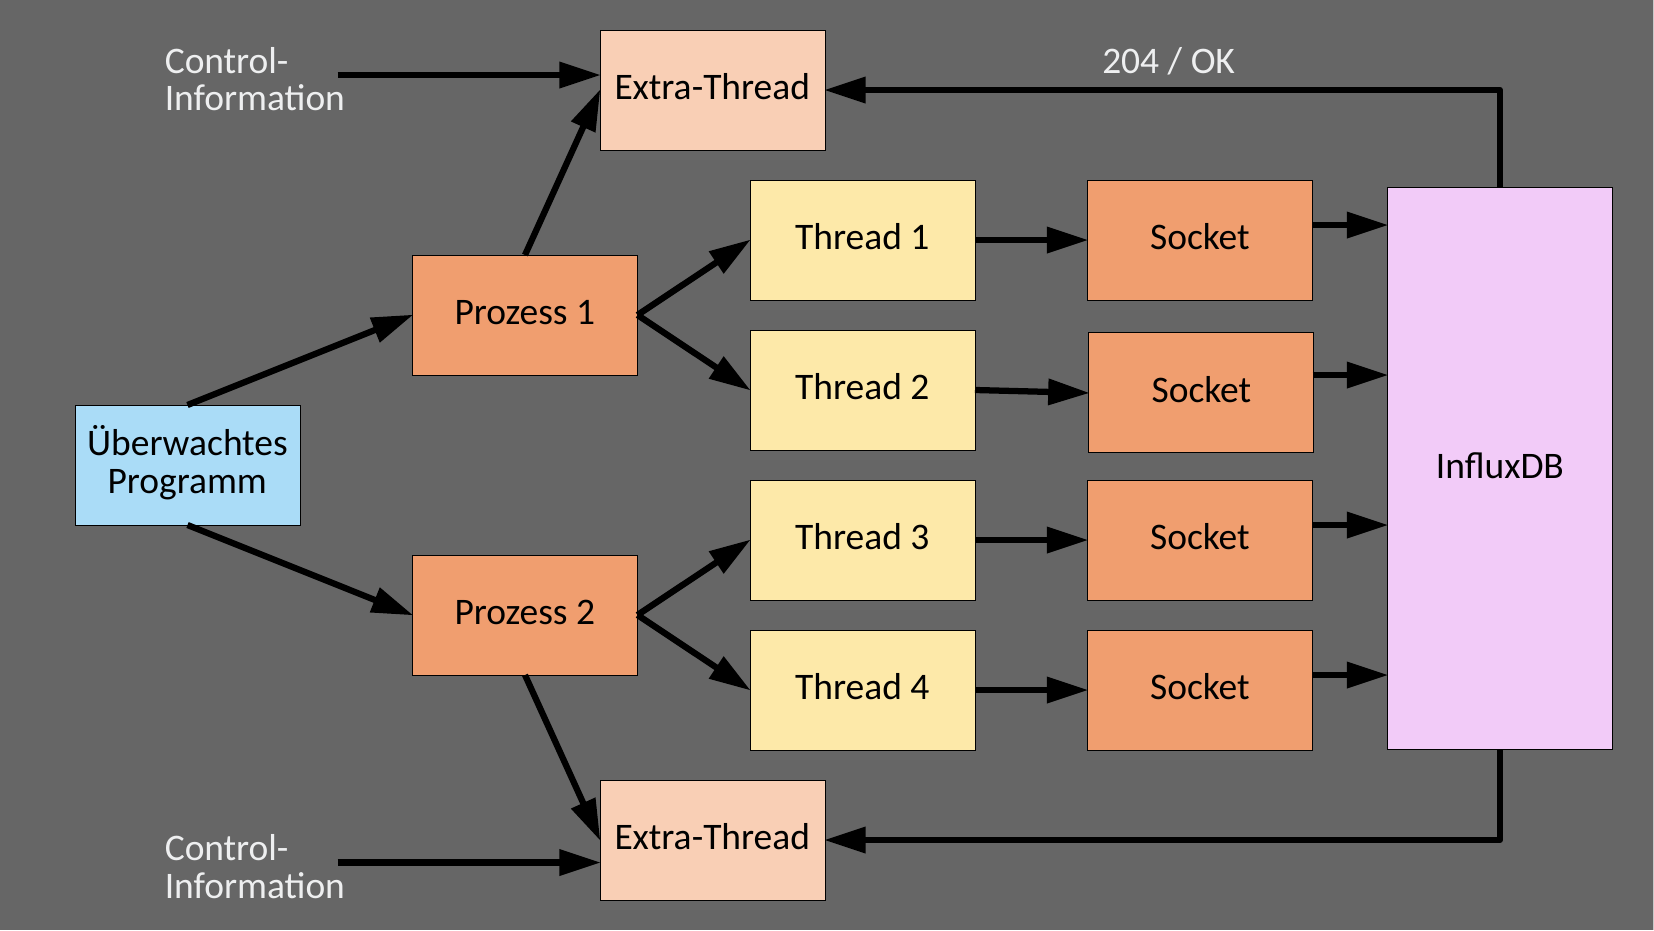

Extra-Thread
Control-Information
204 / OK
Thread 1
Socket
InfluxDB
Prozess 1
Thread 2
Socket
Überwachtes
Programm
Thread 3
Socket
Prozess 2
Thread 4
Socket
Extra-Thread
Control-Information